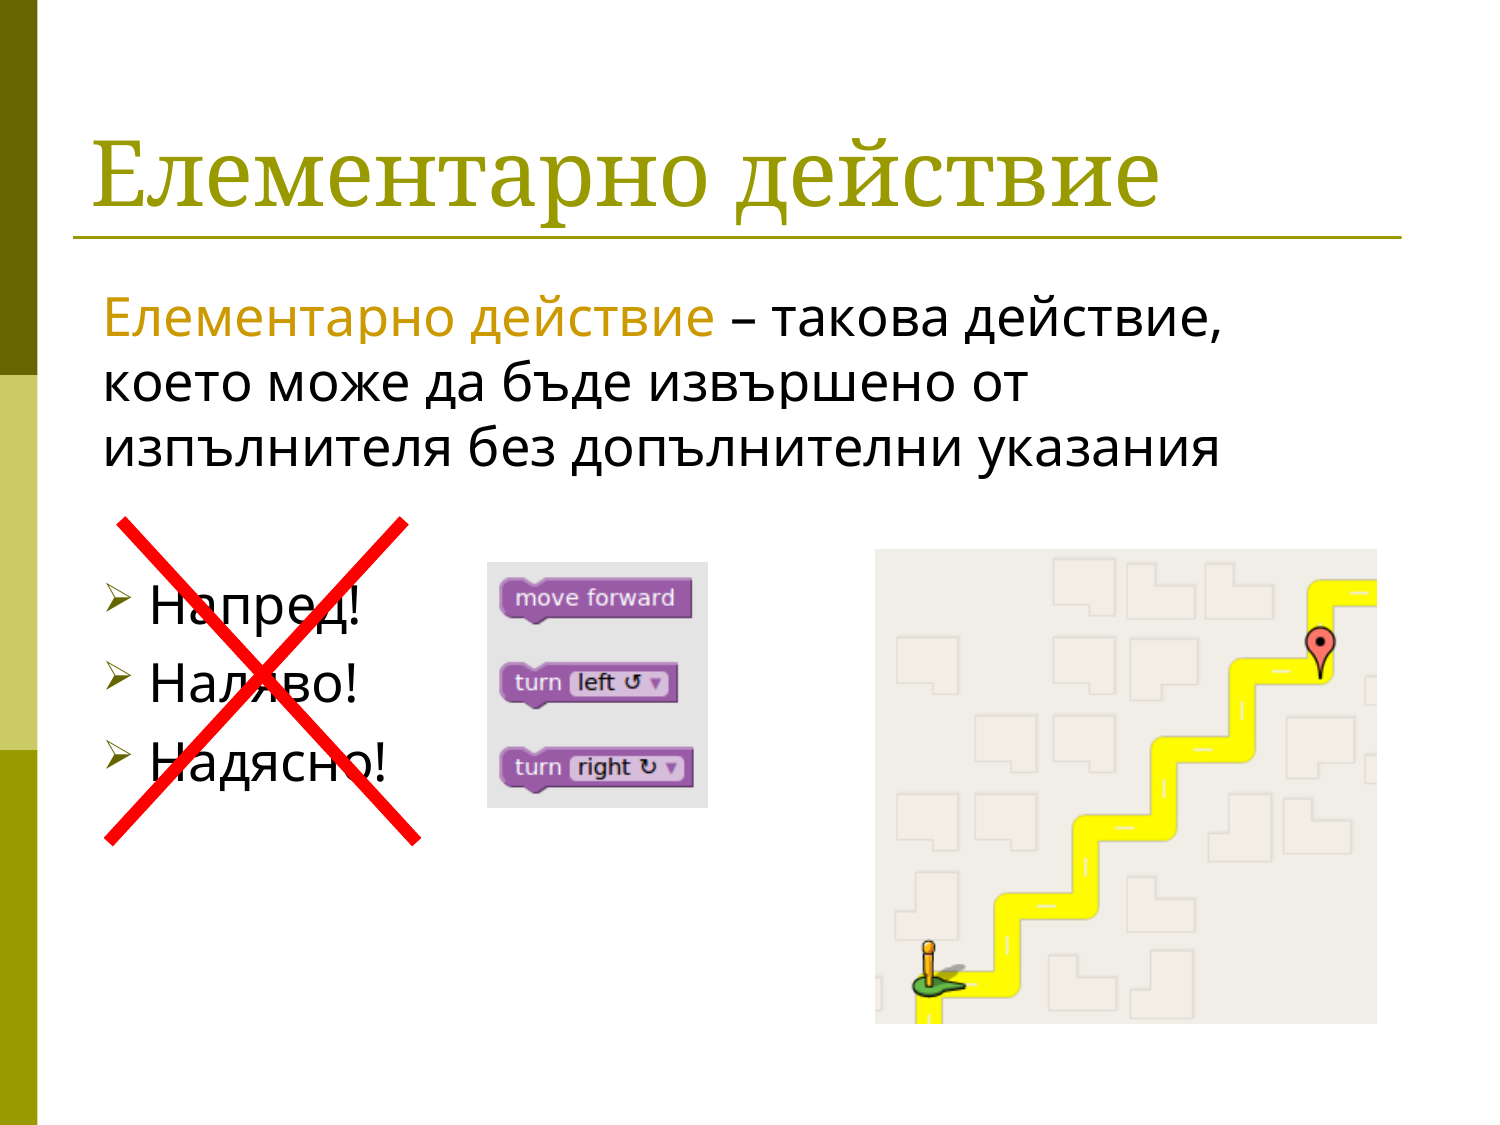

# Елементарно действие
Елементарно действие – такова действие, което може да бъде извършено от изпълнителя без допълнителни указания
 Напред!
 Наляво!
 Надясно!